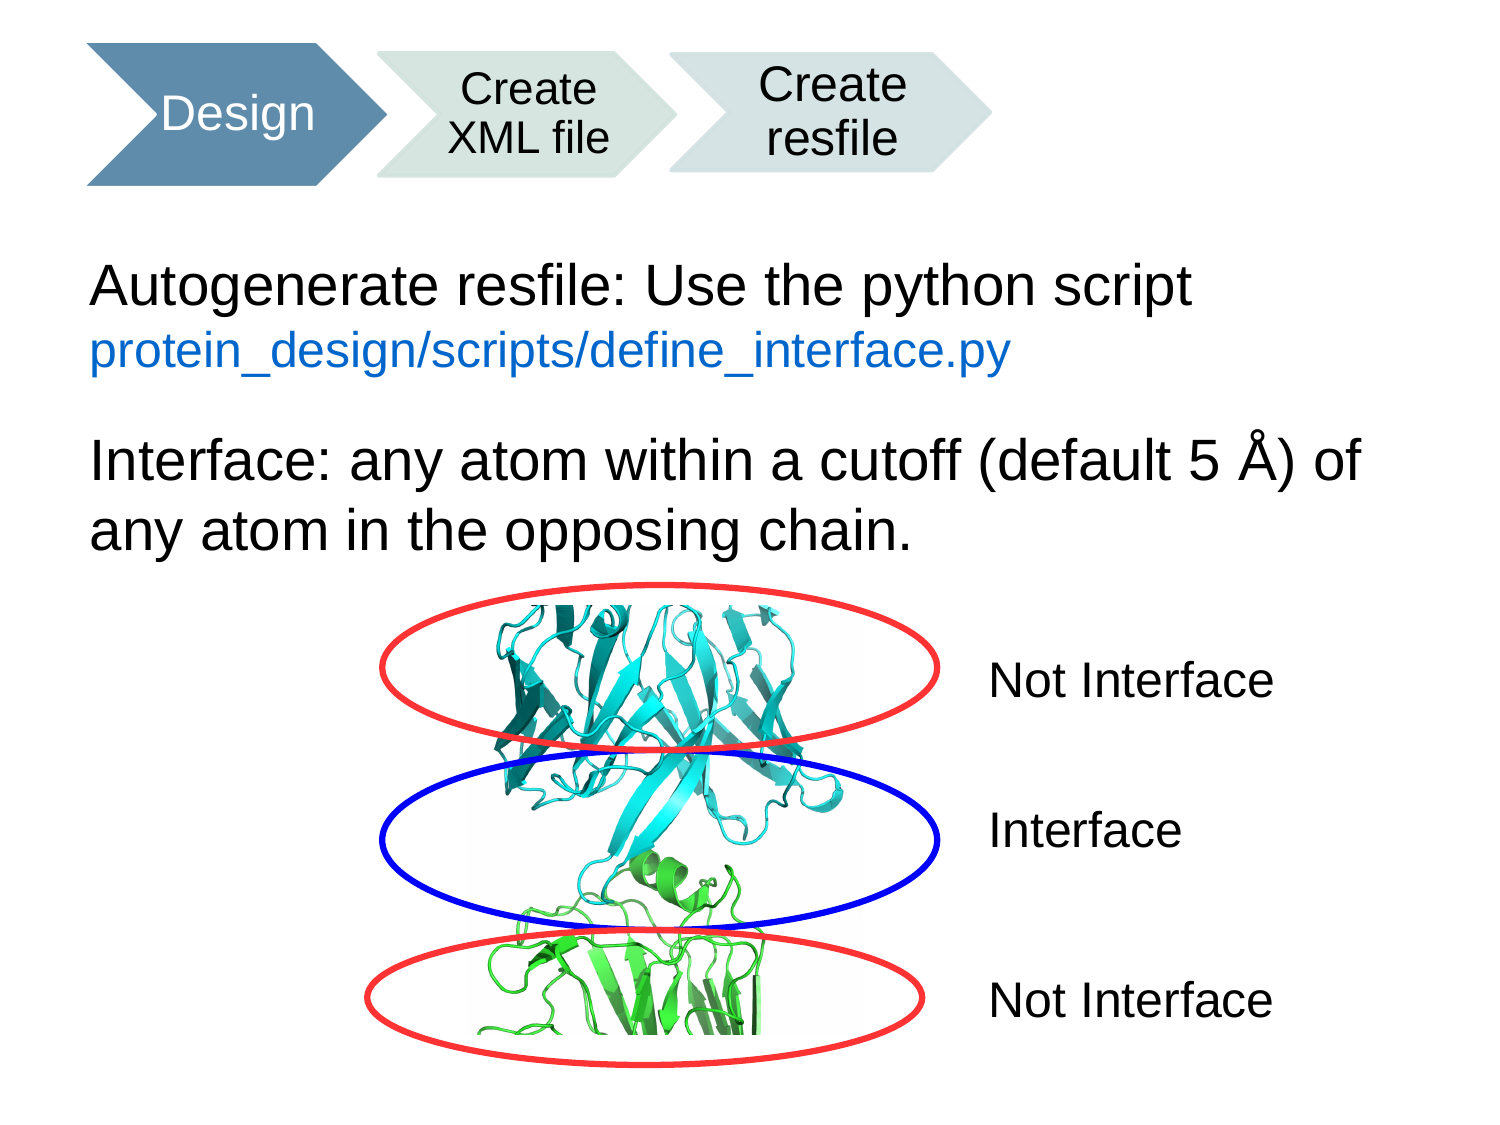

Design
Create XML file
Create resfile
Autogenerate resfile: Use the python script protein_design/scripts/define_interface.py
Interface: any atom within a cutoff (default 5 Å) of any atom in the opposing chain.
Not Interface
Interface
Not Interface